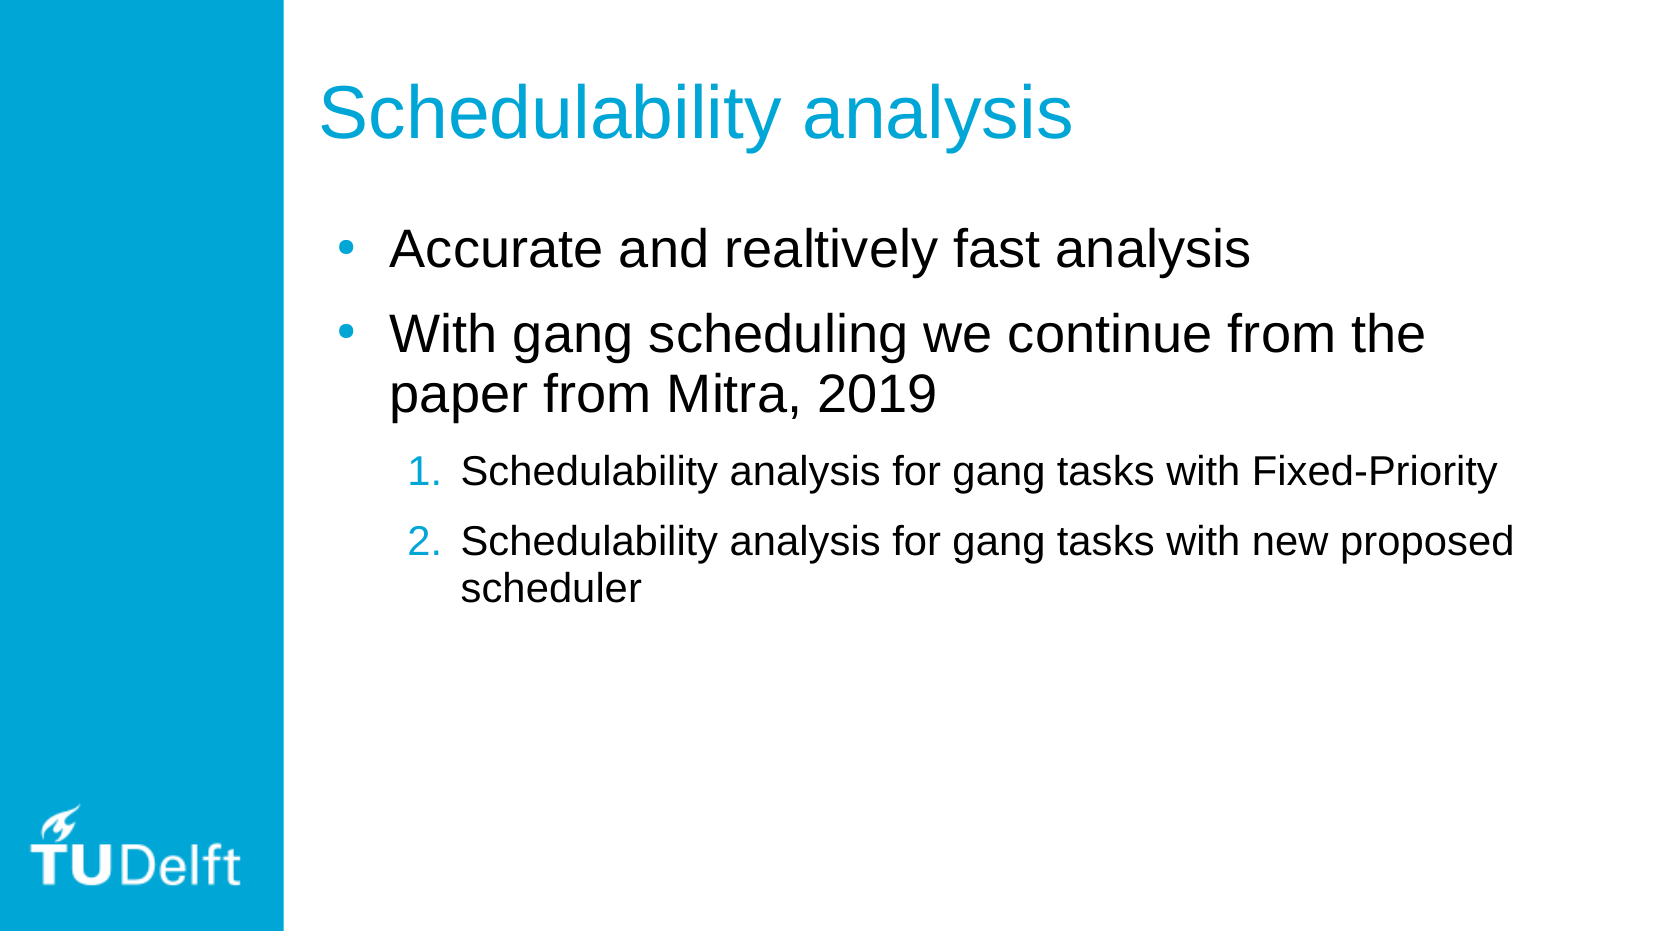

# Schedulability analysis
Accurate and realtively fast analysis
With gang scheduling we continue from the paper from Mitra, 2019
Schedulability analysis for gang tasks with Fixed-Priority
Schedulability analysis for gang tasks with new proposed scheduler